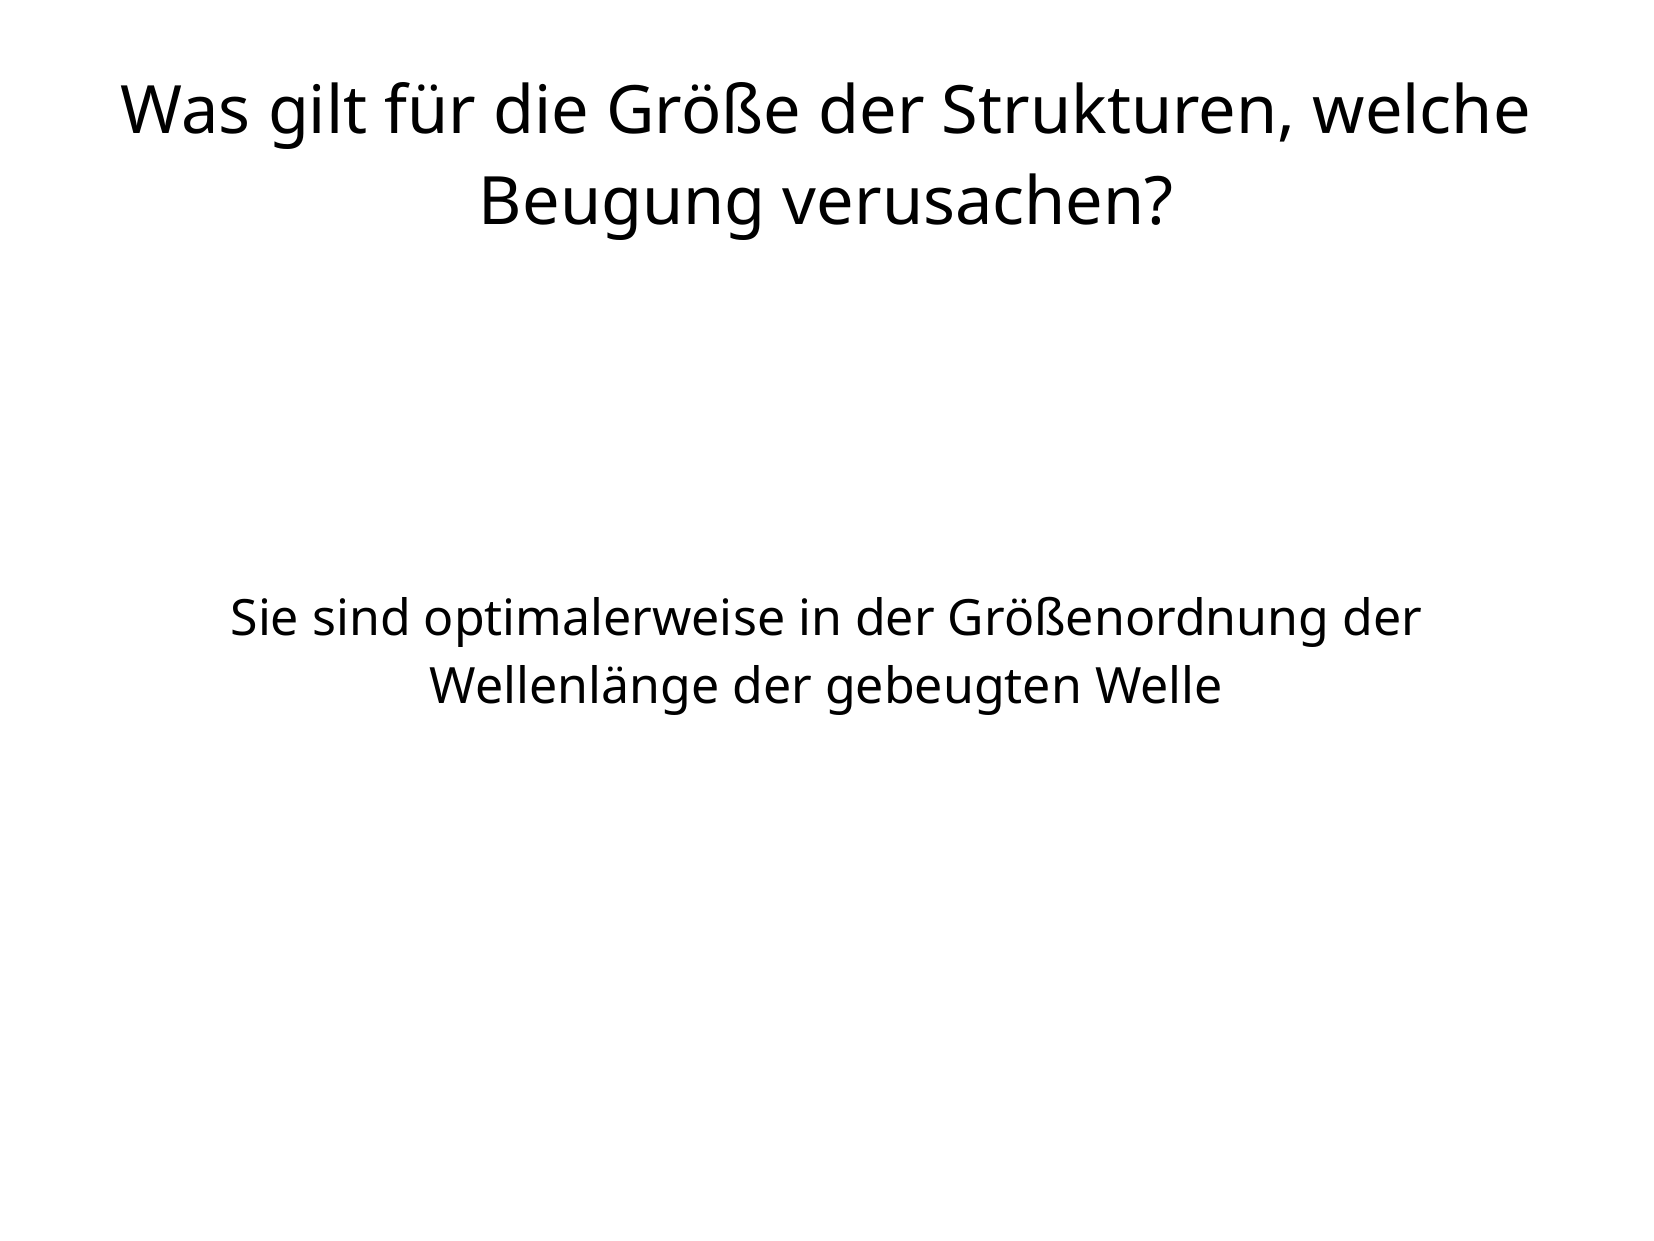

# Was gilt für die Größe der Strukturen, welche Beugung verusachen?
Sie sind optimalerweise in der Größenordnung der Wellenlänge der gebeugten Welle